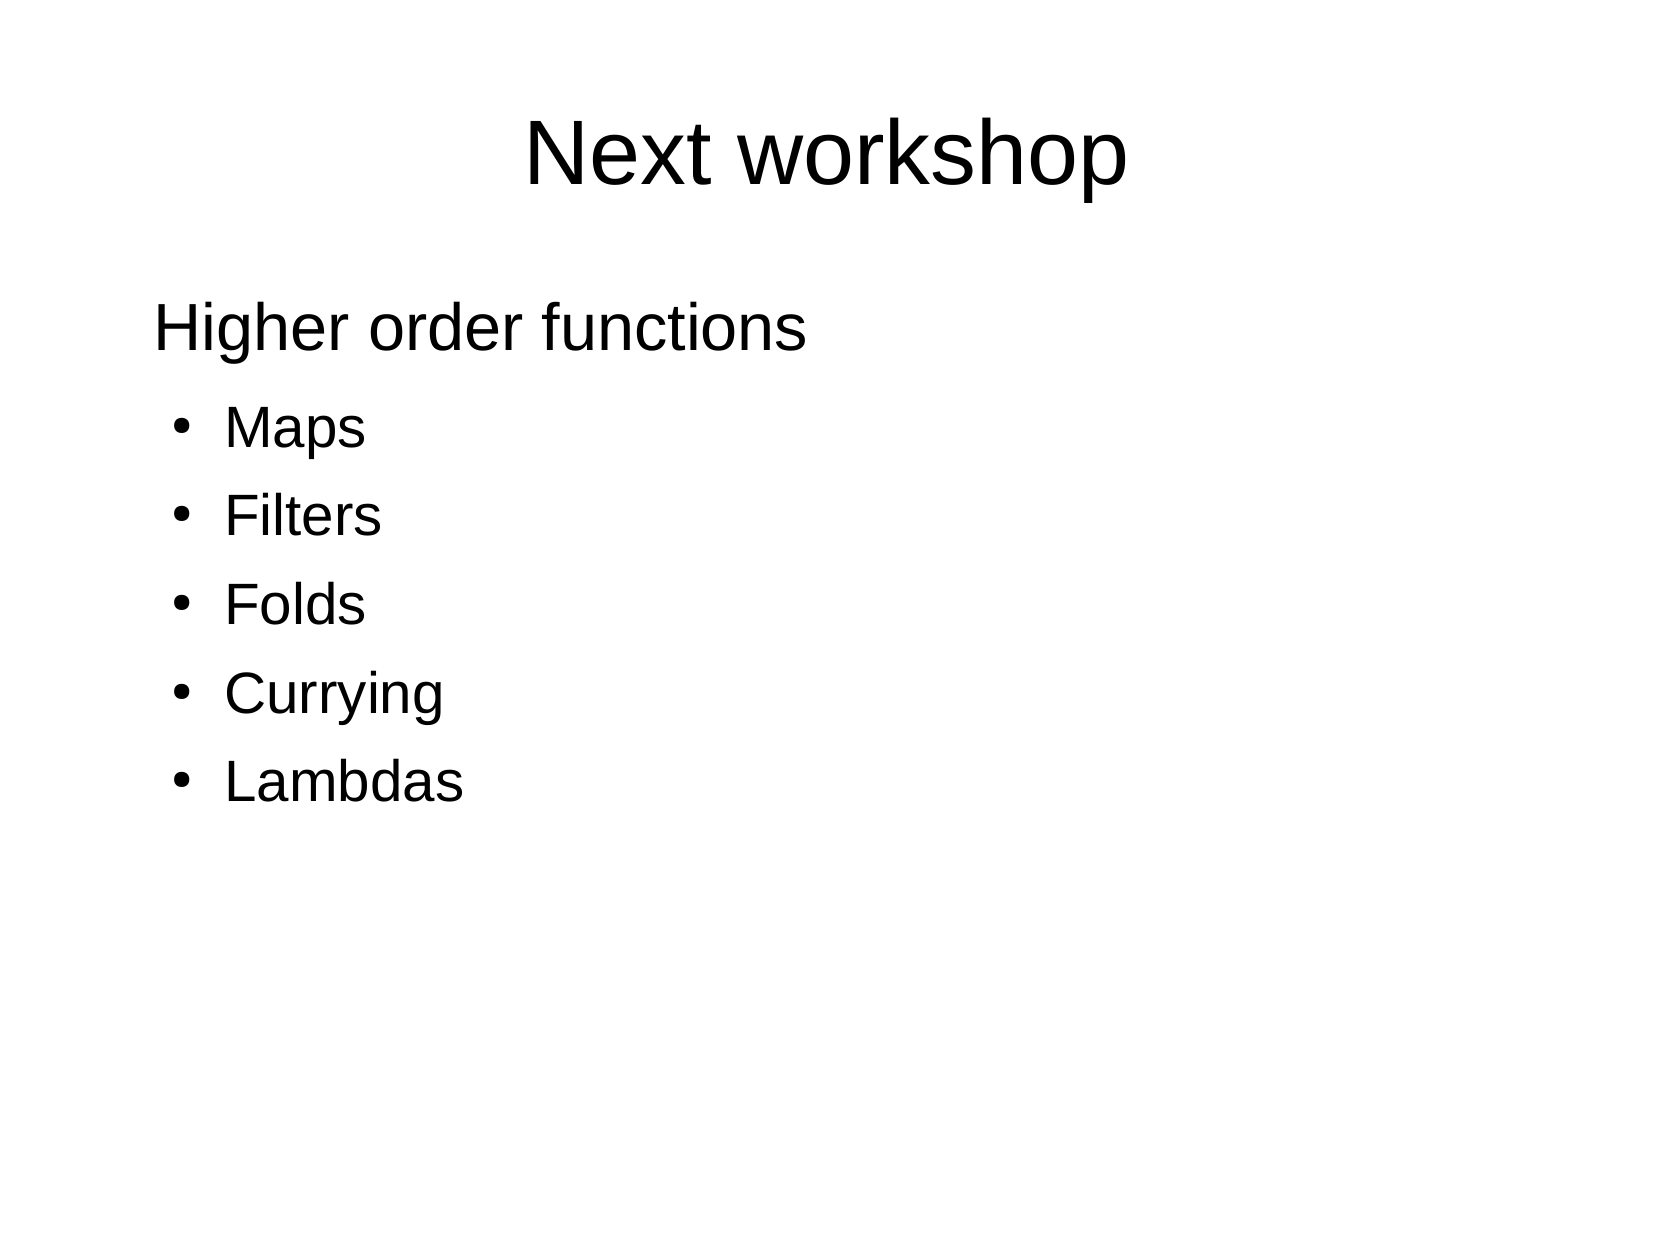

# Next workshop
Higher order functions
Maps
Filters
Folds
Currying
Lambdas